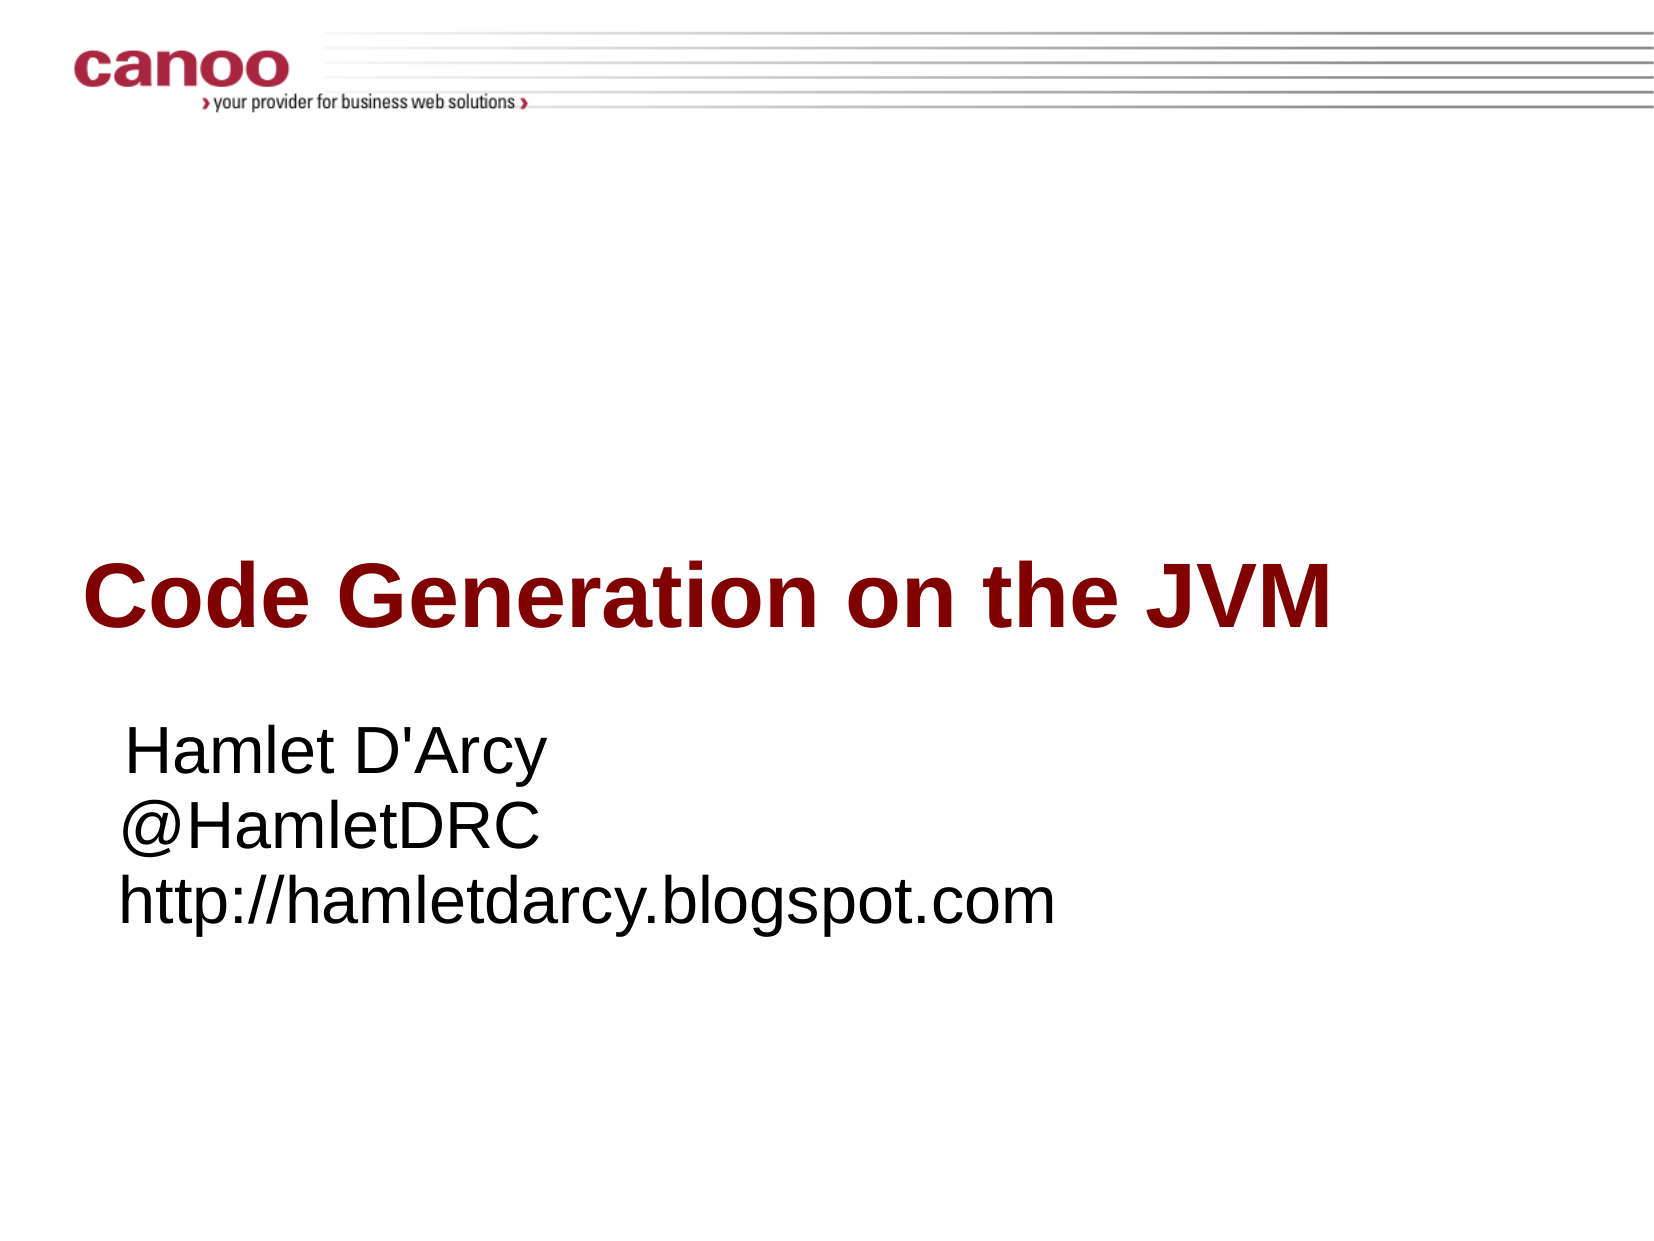

Hamlet D'Arcy
 @HamletDRC
 http://hamletdarcy.blogspot.com
# Code Generation on the JVM